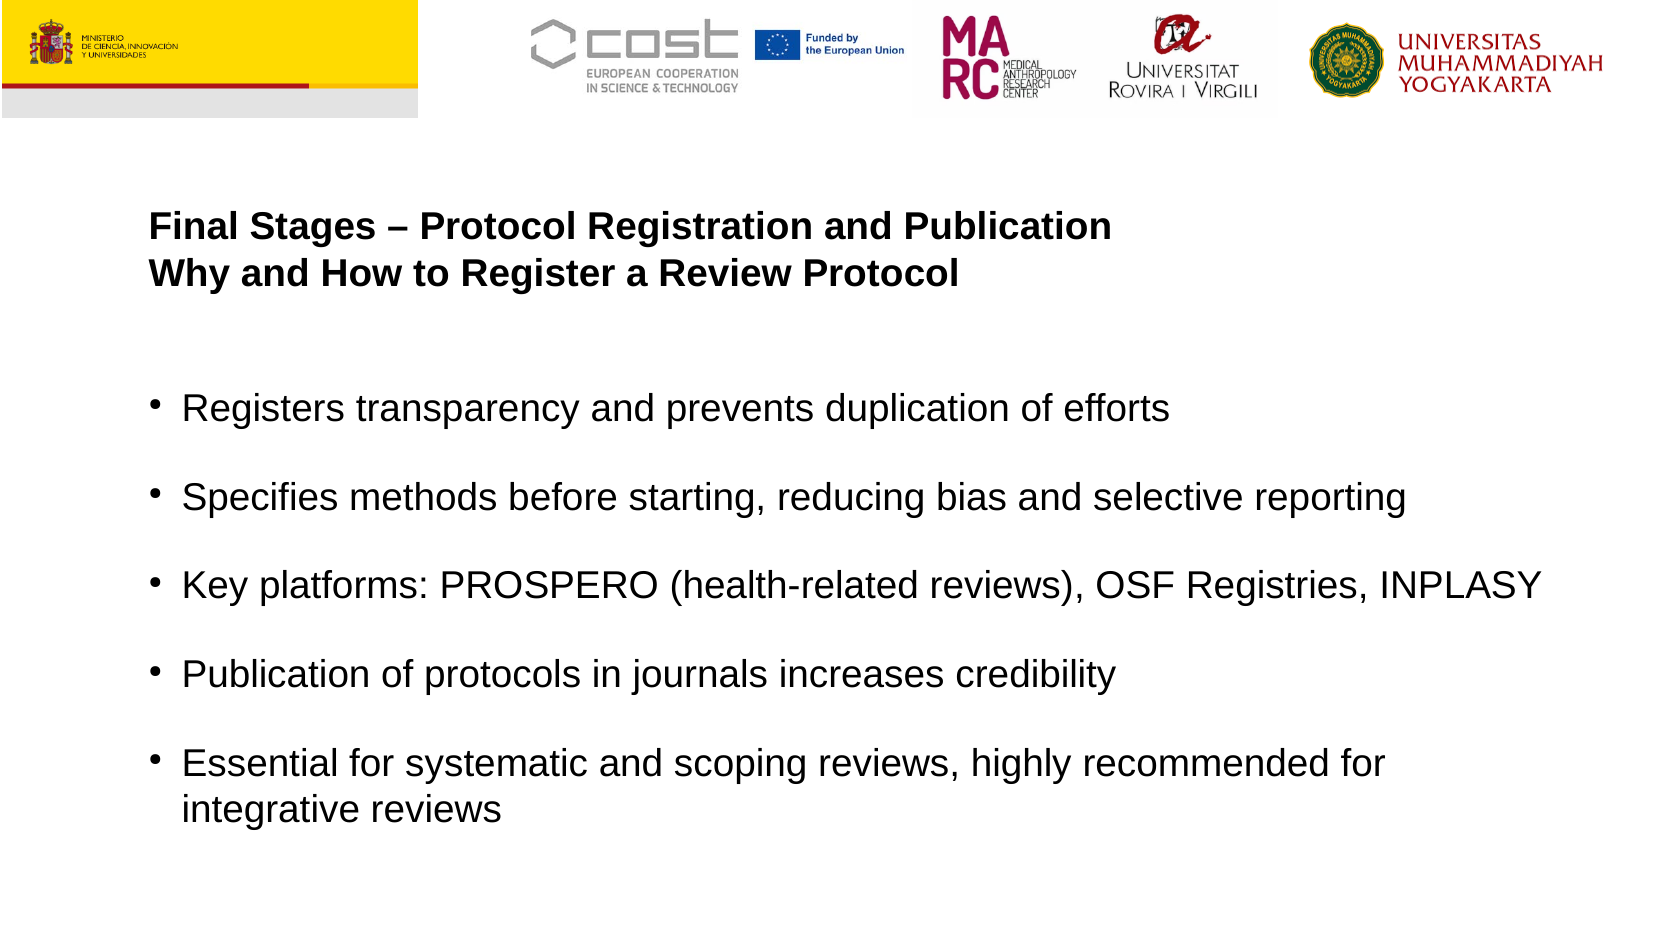

Final Stages – Protocol Registration and Publication
Why and How to Register a Review Protocol
Registers transparency and prevents duplication of efforts
Specifies methods before starting, reducing bias and selective reporting
Key platforms: PROSPERO (health-related reviews), OSF Registries, INPLASY
Publication of protocols in journals increases credibility
Essential for systematic and scoping reviews, highly recommended for integrative reviews